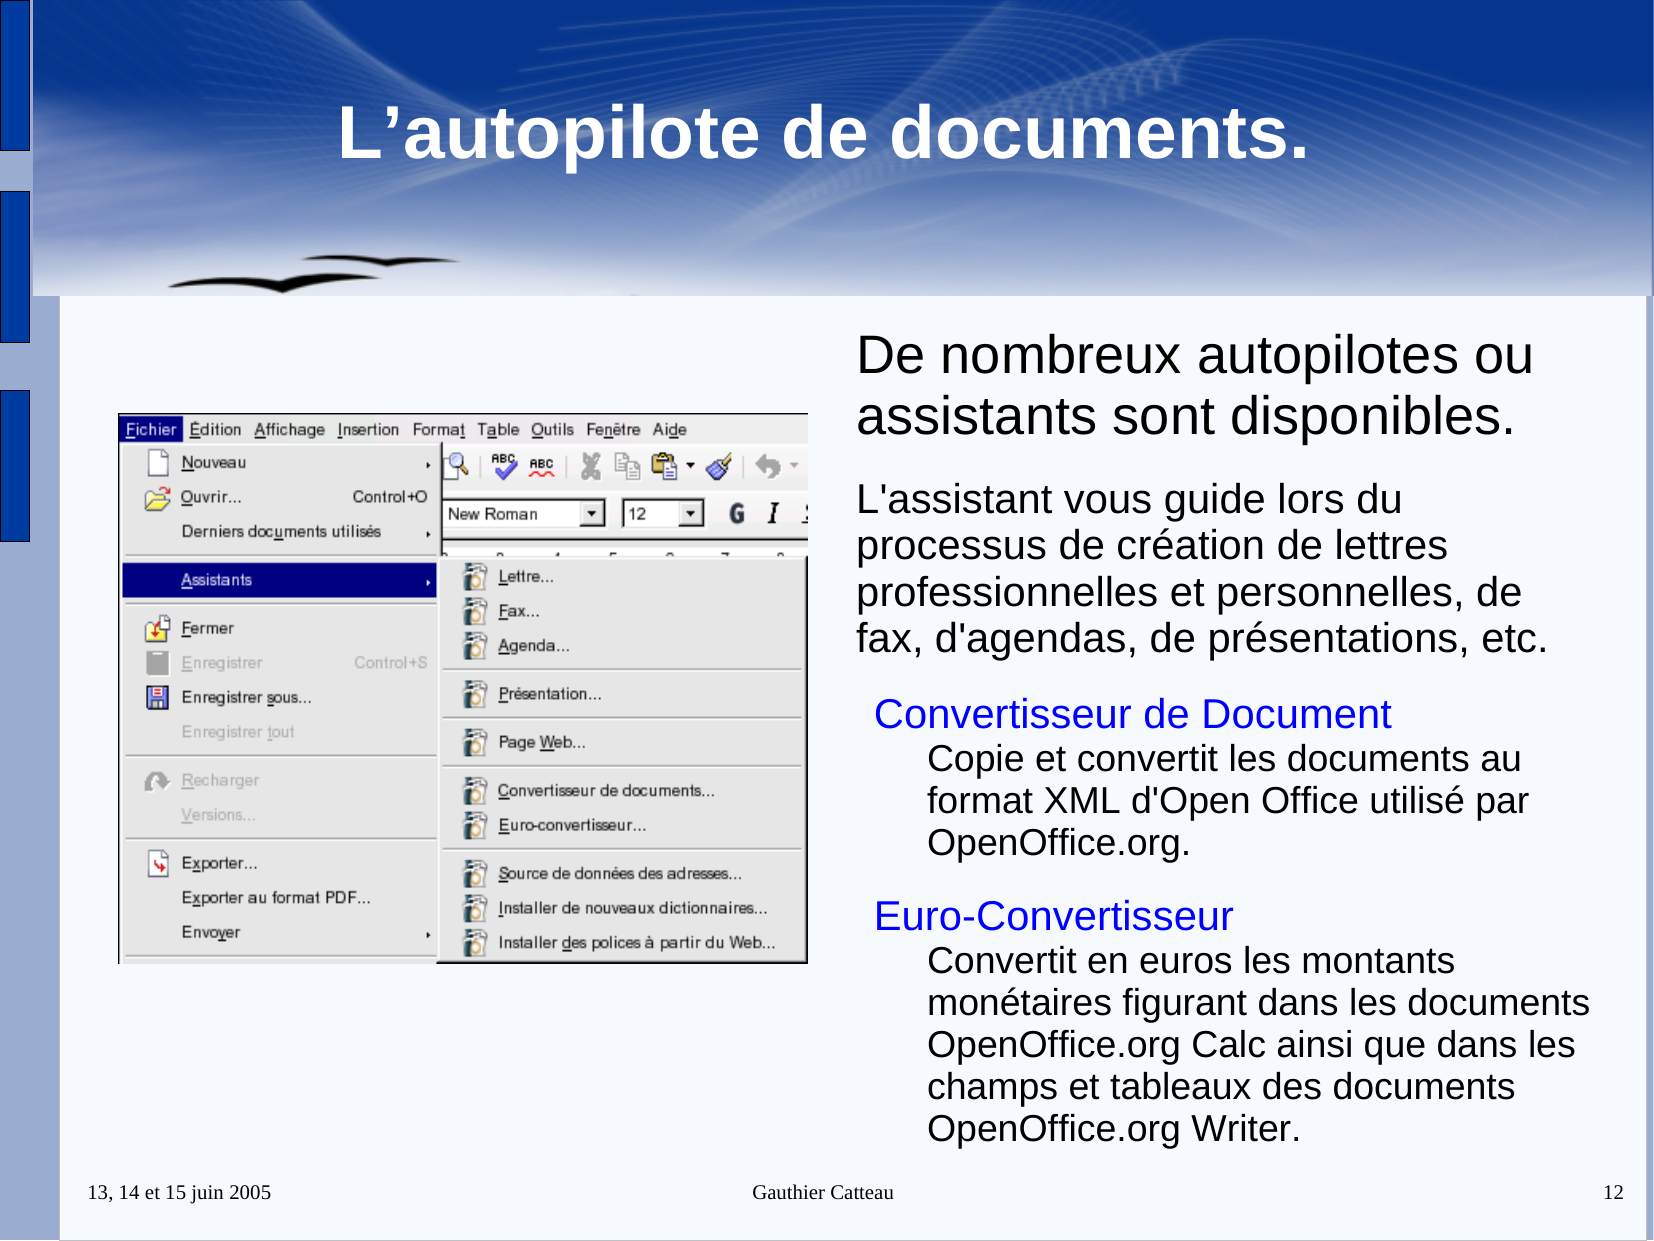

# L’autopilote de documents.
De nombreux autopilotes ou assistants sont disponibles.
L'assistant vous guide lors du processus de création de lettres professionnelles et personnelles, de fax, d'agendas, de présentations, etc.
Convertisseur de Document
Copie et convertit les documents au format XML d'Open Office utilisé par OpenOffice.org.
Euro-Convertisseur
Convertit en euros les montants monétaires figurant dans les documents OpenOffice.org Calc ainsi que dans les champs et tableaux des documents OpenOffice.org Writer.
Gauthier Catteau